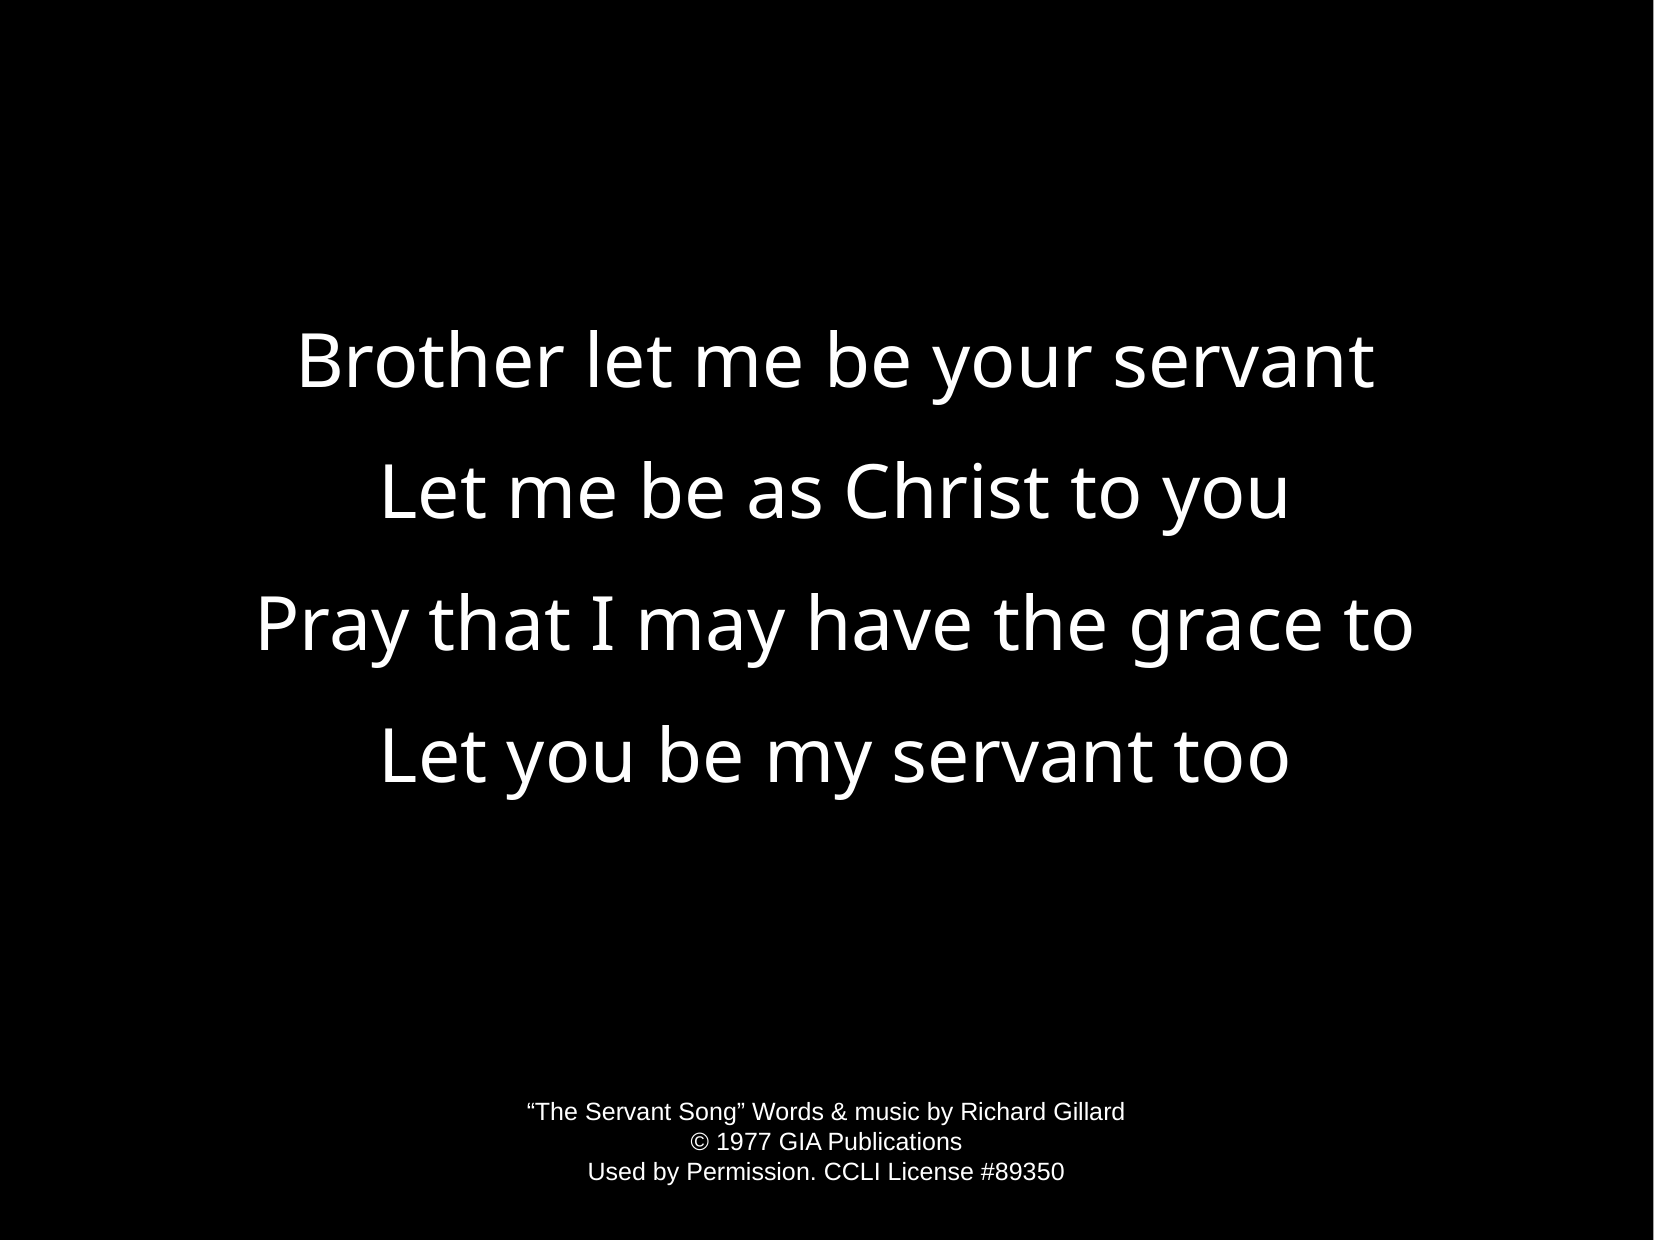

#
Brother let me be your servant
Let me be as Christ to you
Pray that I may have the grace to
Let you be my servant too
“The Servant Song” Words & music by Richard Gillard
© 1977 GIA Publications
Used by Permission. CCLI License #89350